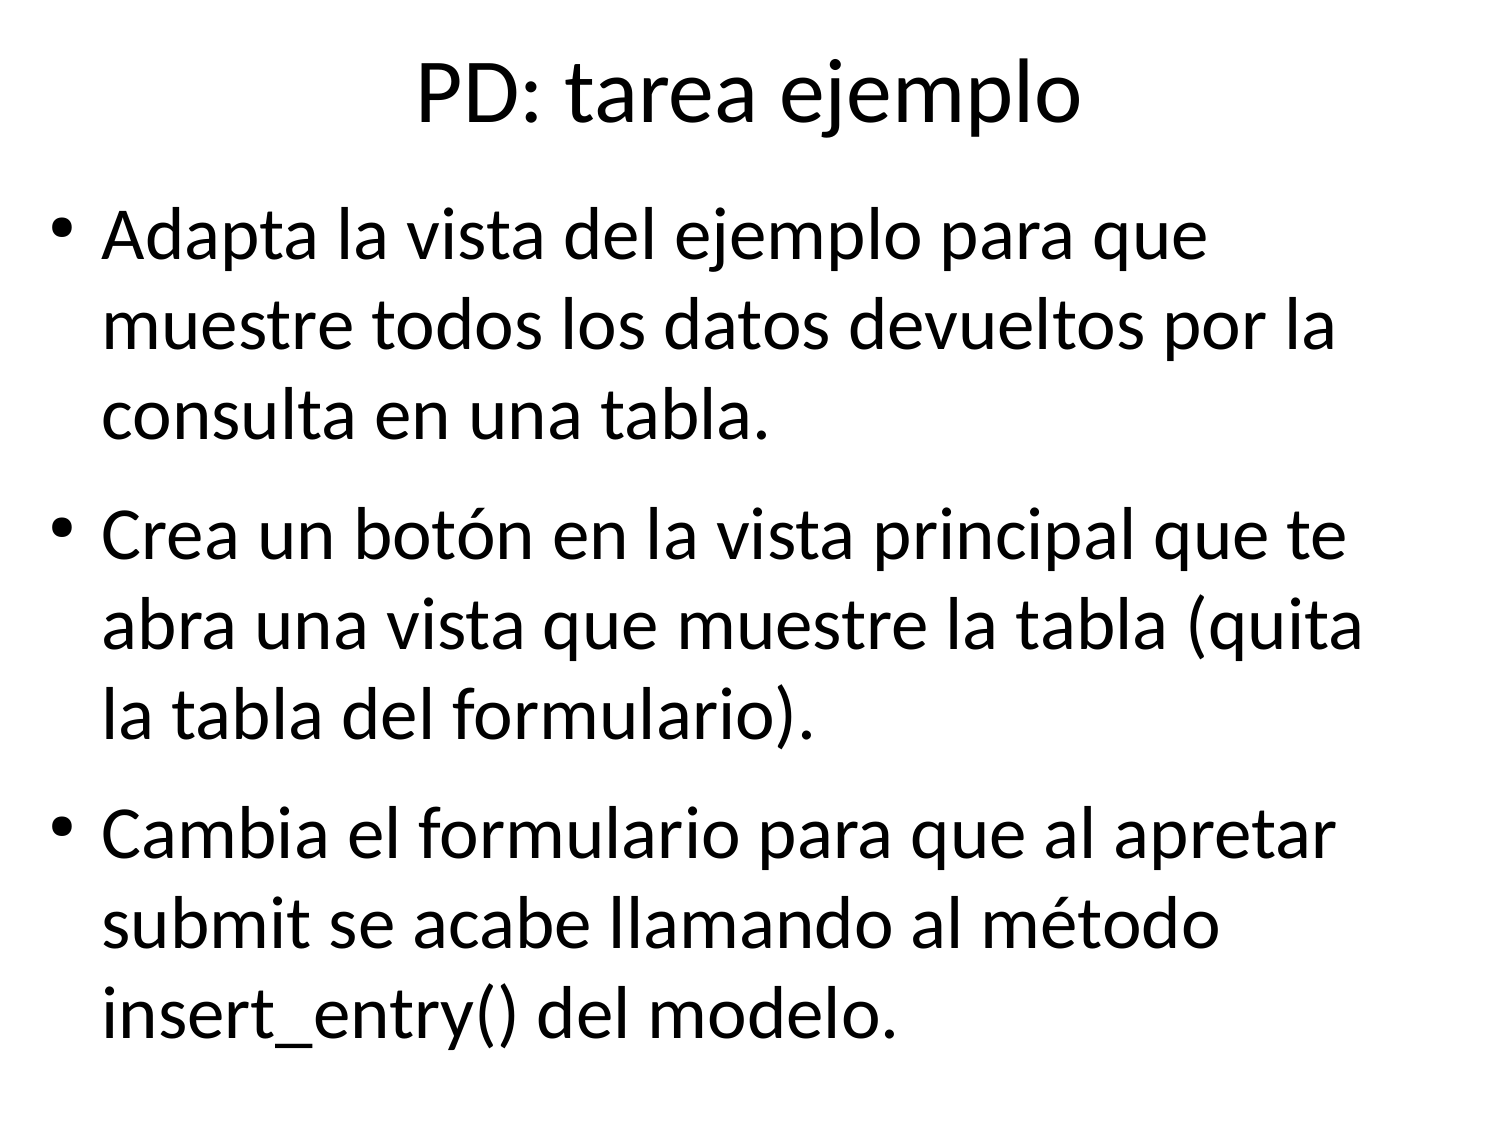

# PD: tarea ejemplo
Adapta la vista del ejemplo para que muestre todos los datos devueltos por la consulta en una tabla.
Crea un botón en la vista principal que te abra una vista que muestre la tabla (quita la tabla del formulario).
Cambia el formulario para que al apretar submit se acabe llamando al método insert_entry() del modelo.